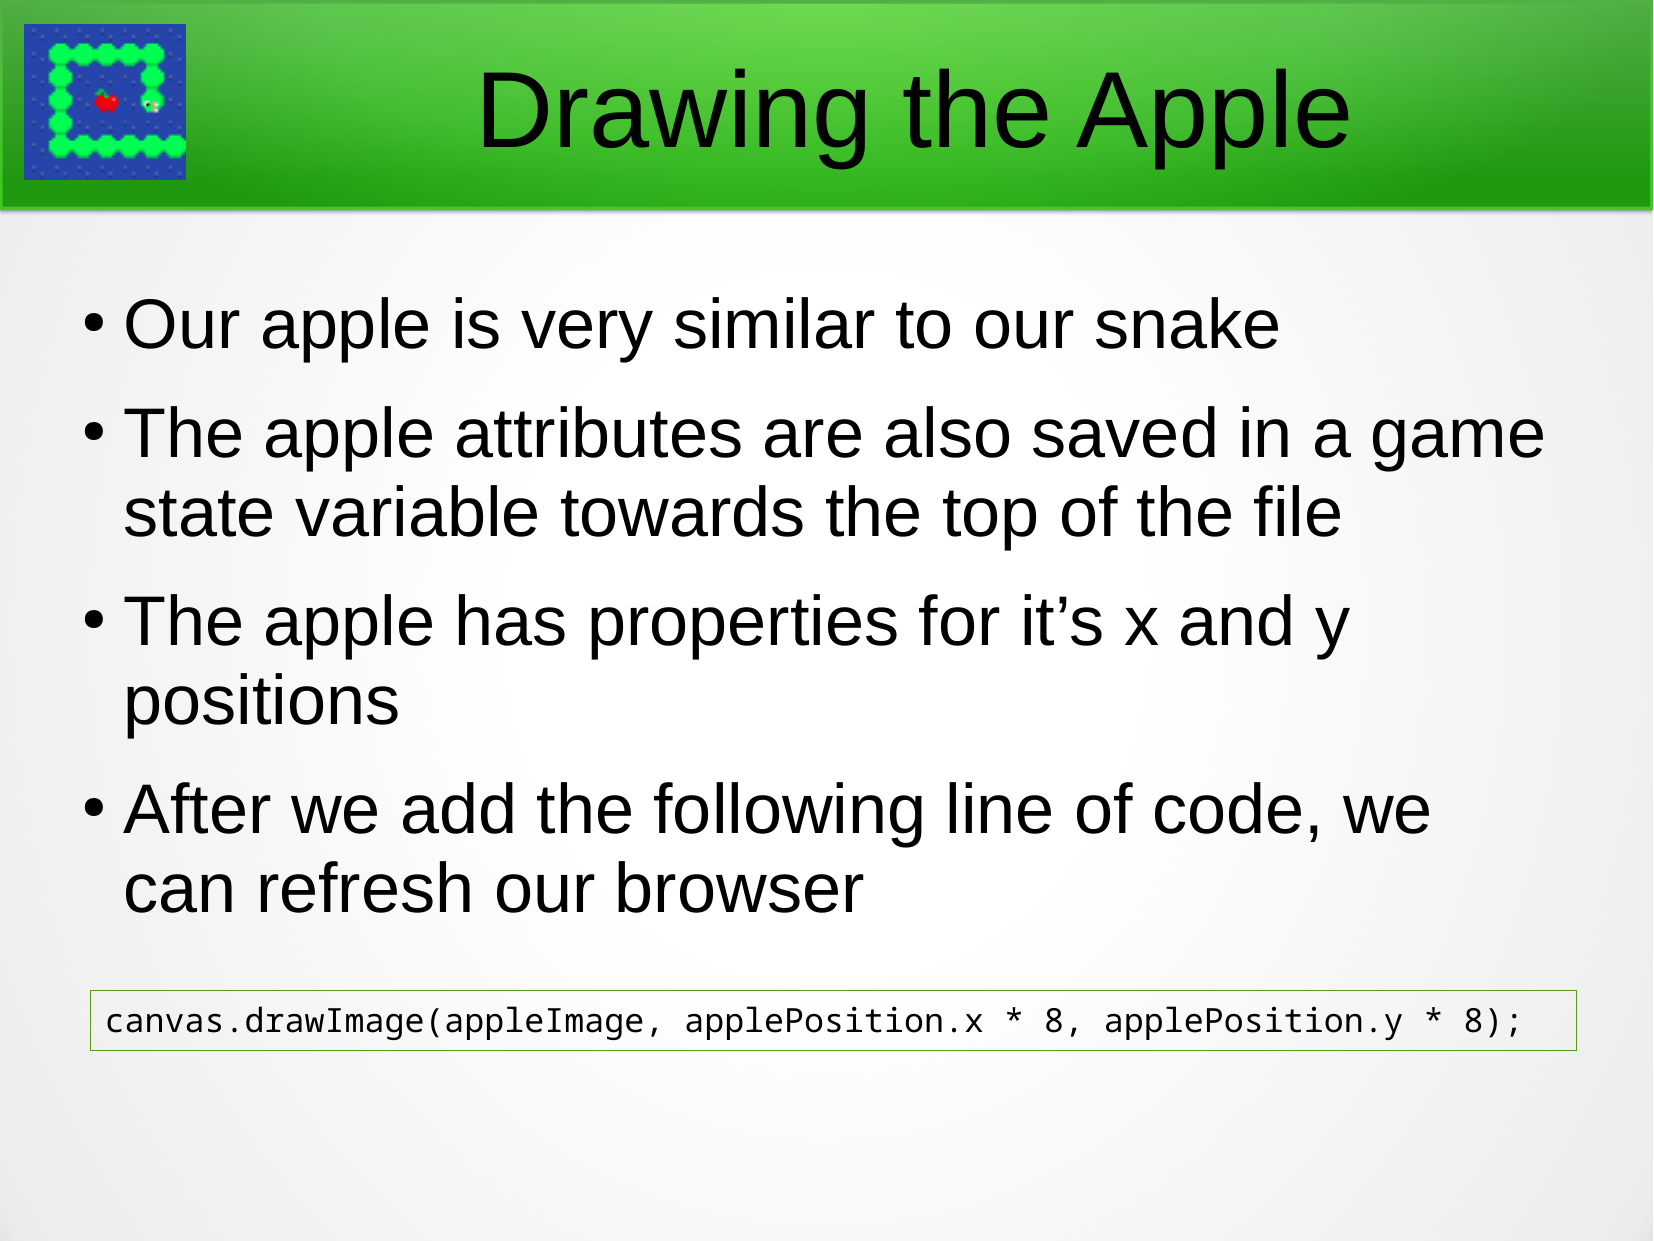

# Drawing the Apple
Our apple is very similar to our snake
The apple attributes are also saved in a game state variable towards the top of the file
The apple has properties for it’s x and y positions
After we add the following line of code, we can refresh our browser
canvas.drawImage(appleImage, applePosition.x * 8, applePosition.y * 8);